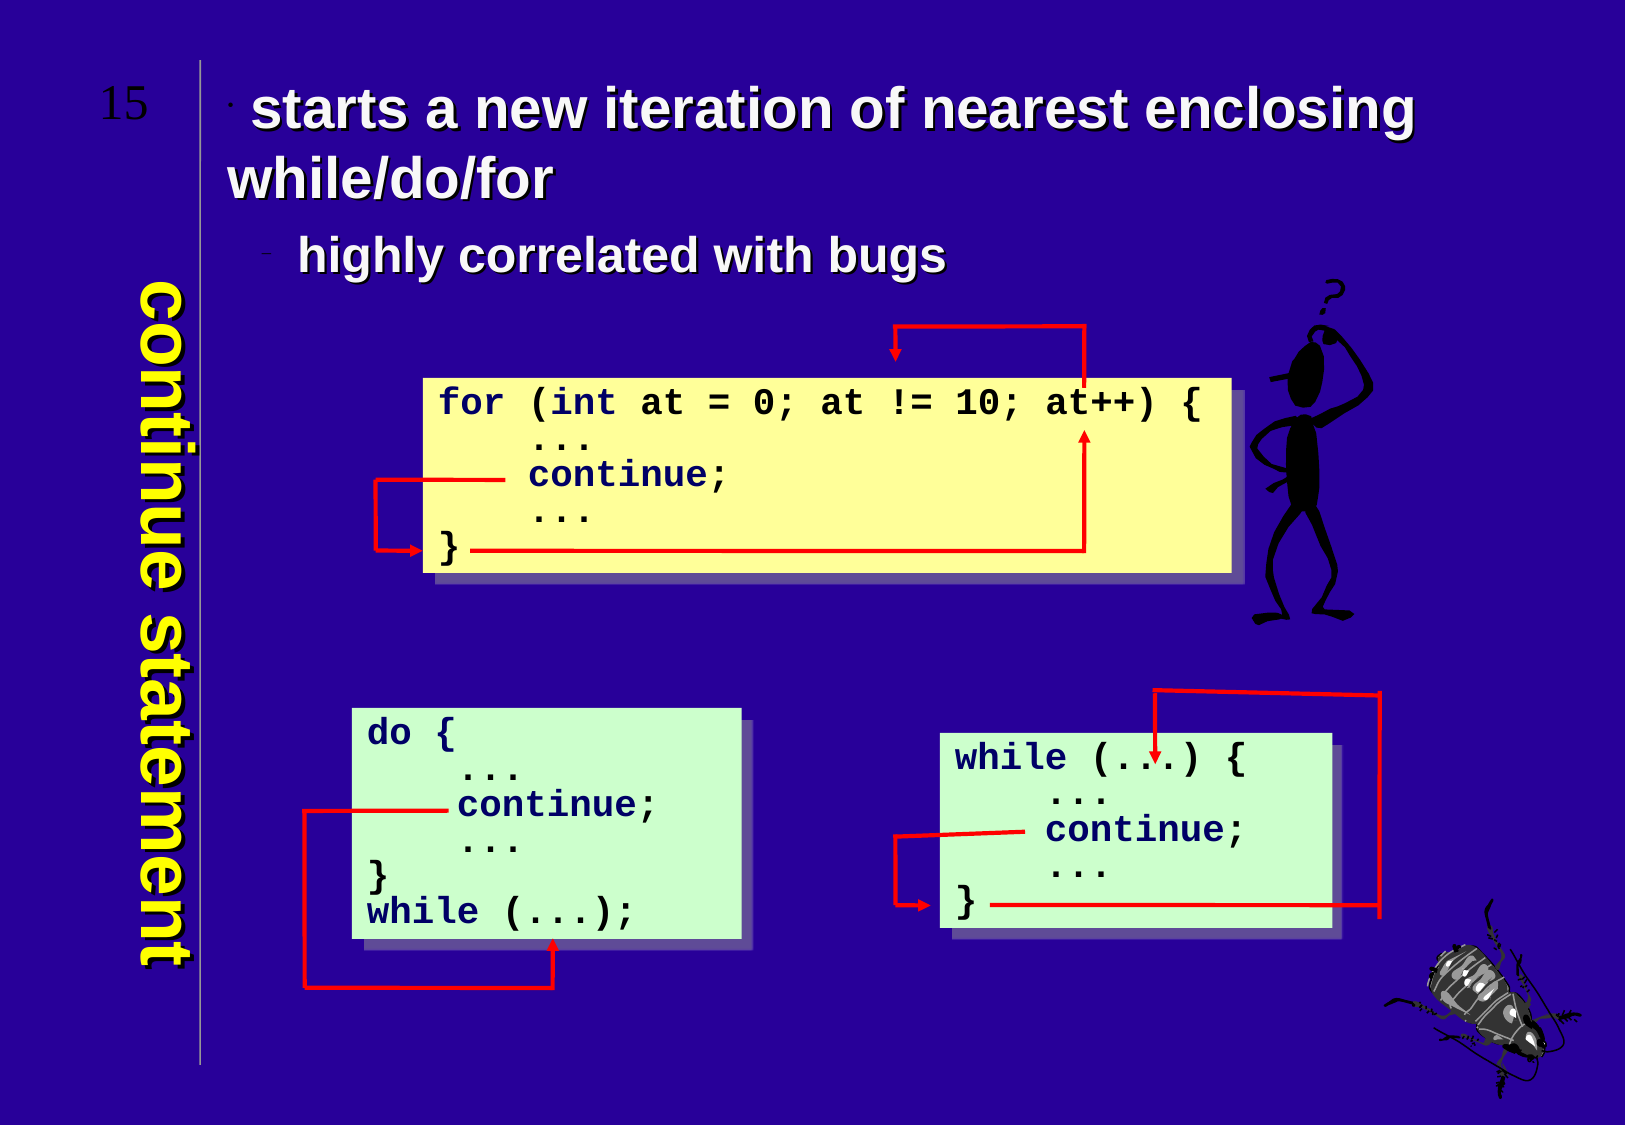

15
 starts a new iteration of nearest enclosing while/do/for
highly correlated with bugs
# continue statement
for (int at = 0; at != 10; at++) {
 ...
 continue;
 ...
}
do {
 ...
 continue;
 ...
}
while (...);
while (...) {
 ...
 continue;
 ...
}